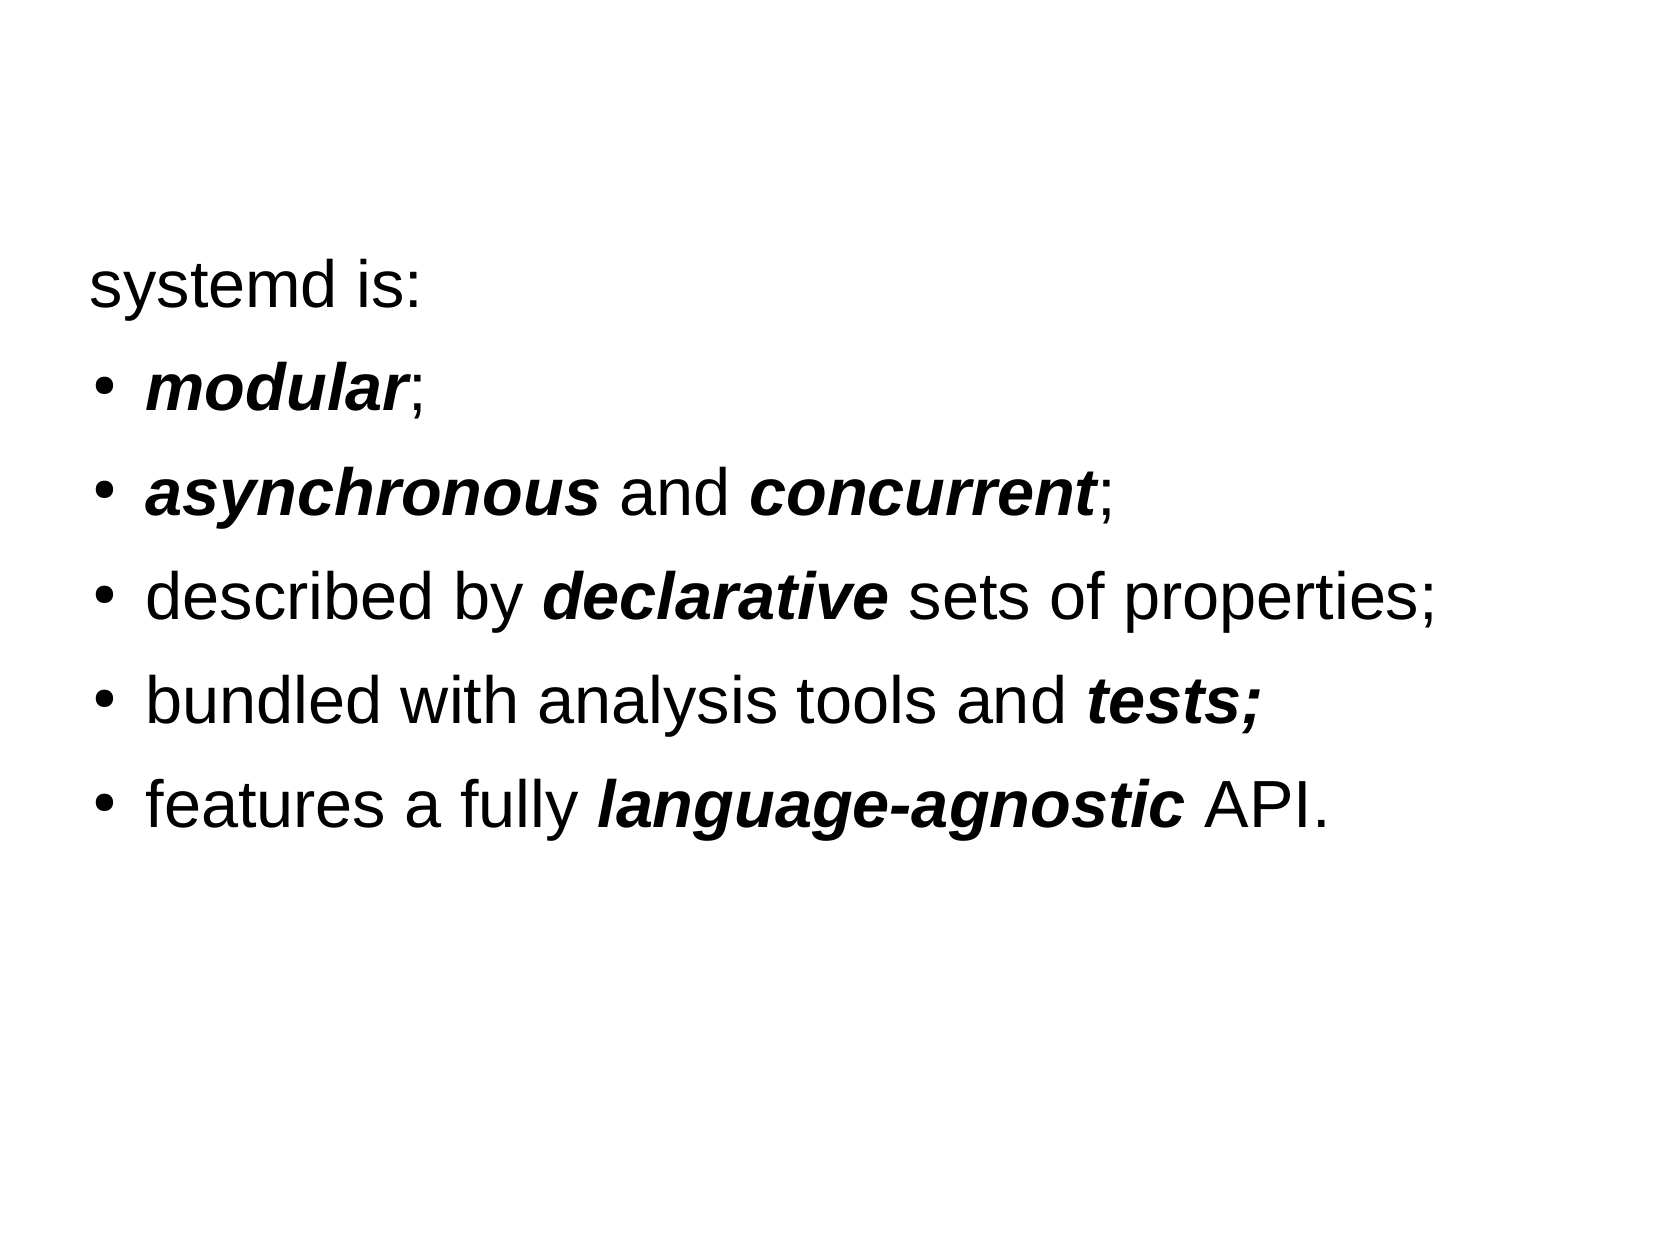

systemd is:
# modular;
asynchronous and concurrent;
described by declarative sets of properties;
bundled with analysis tools and tests;
features a fully language-agnostic API.